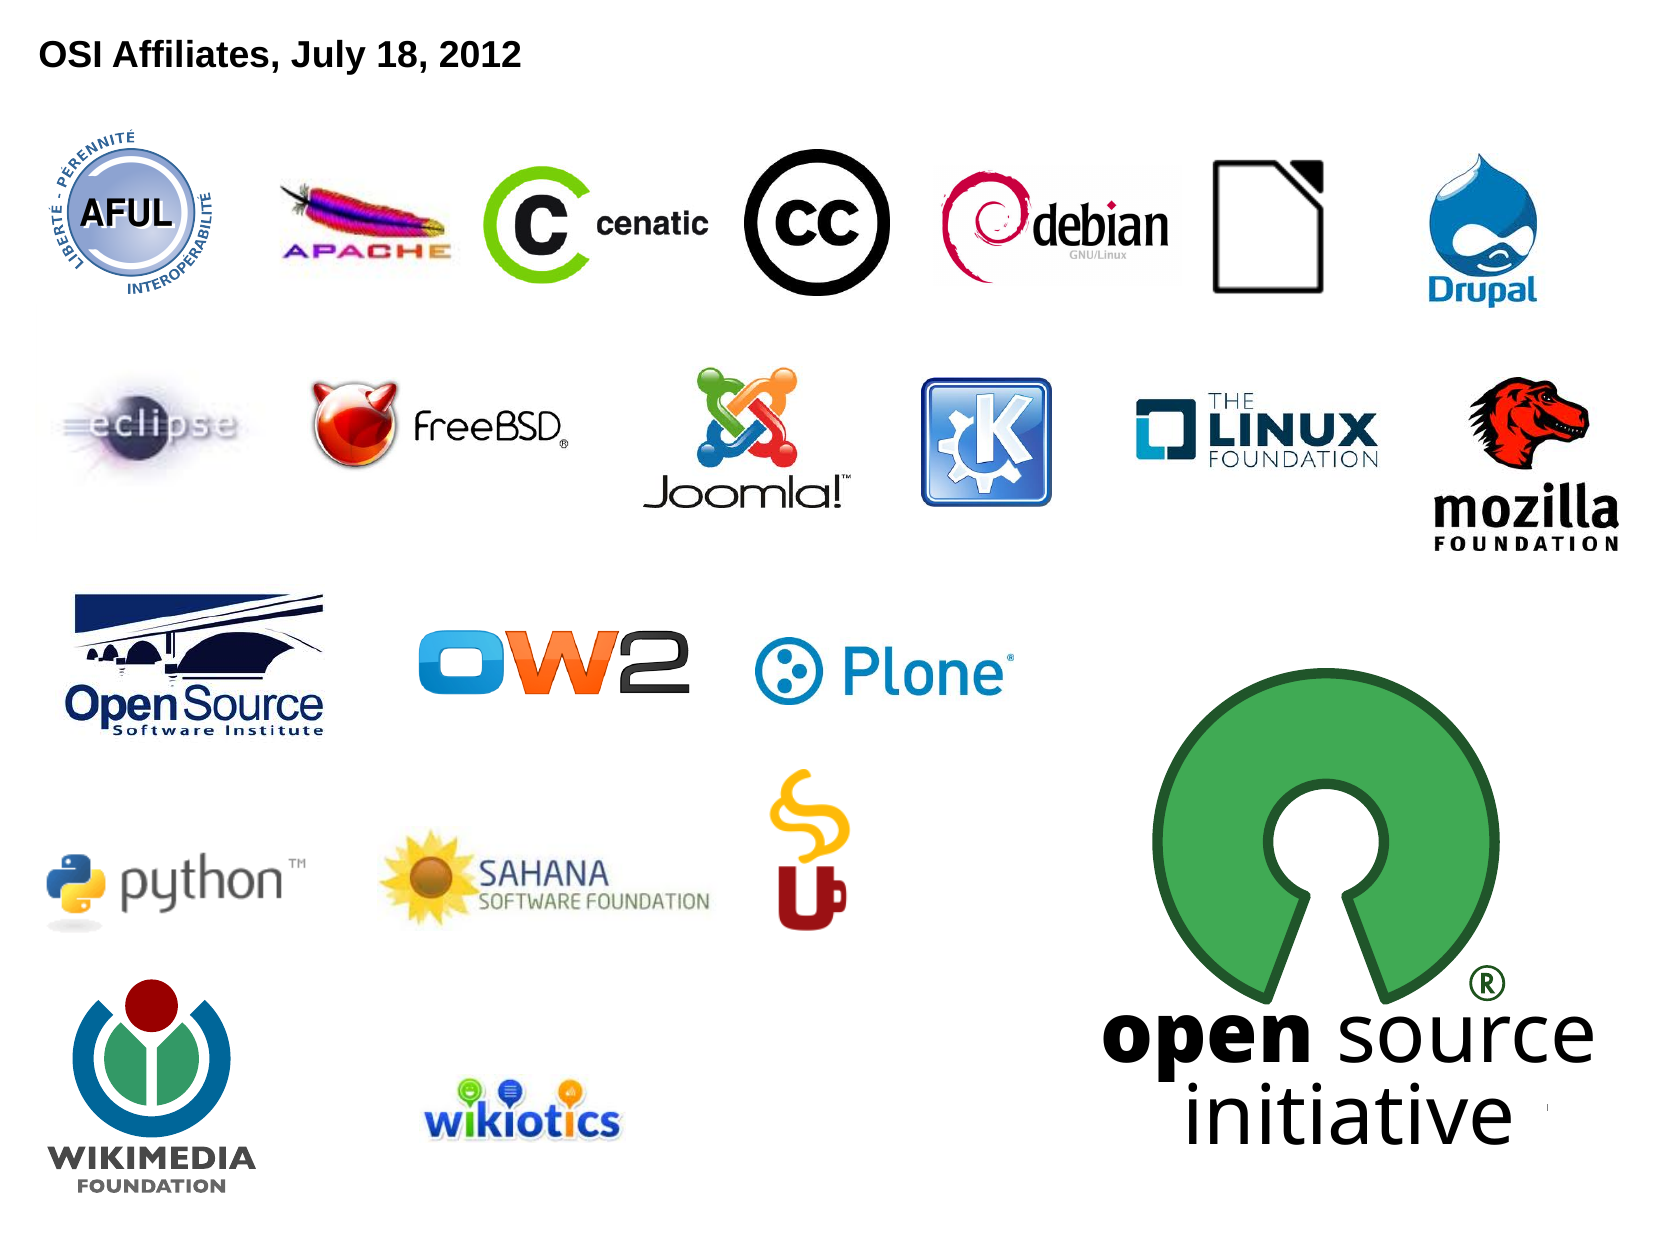

OSI Affiliates, July 18, 2012
open source
initiative